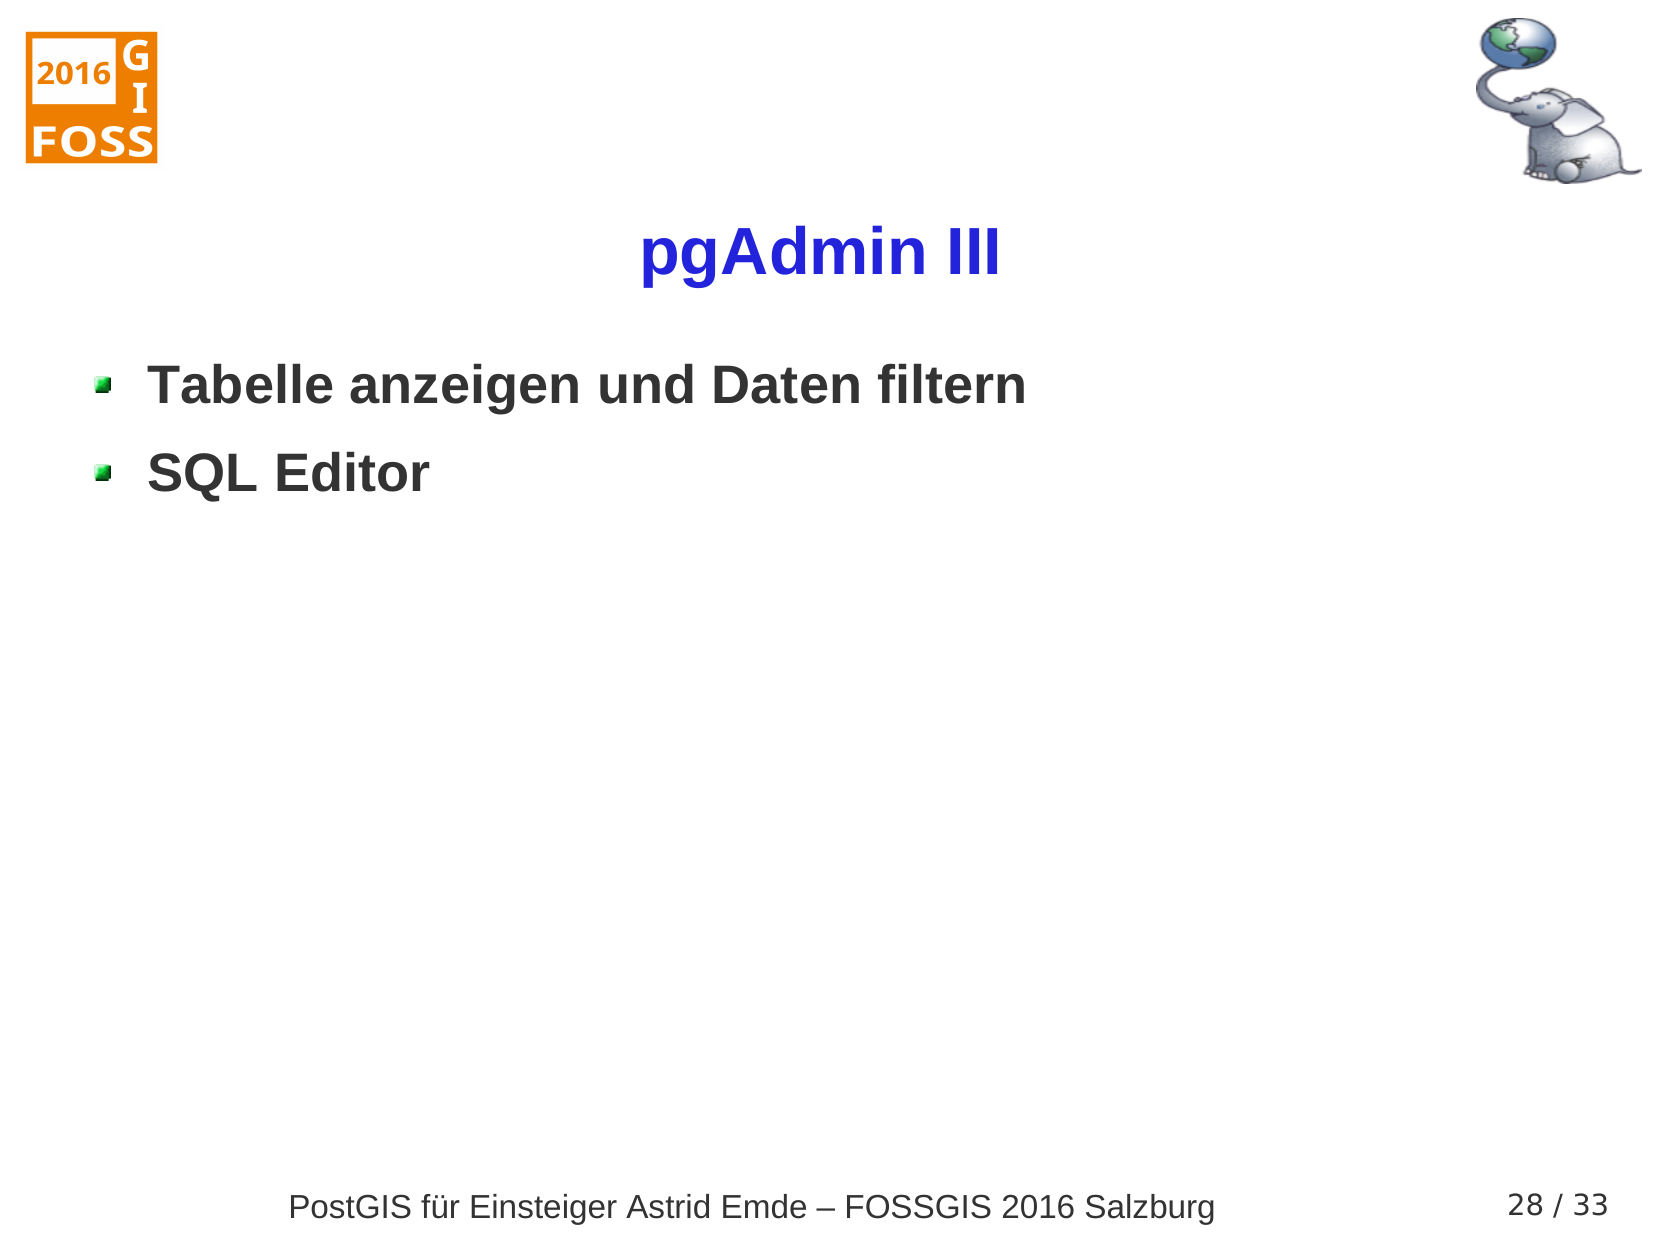

# pgAdmin III
Tabelle anzeigen und Daten filtern
SQL Editor